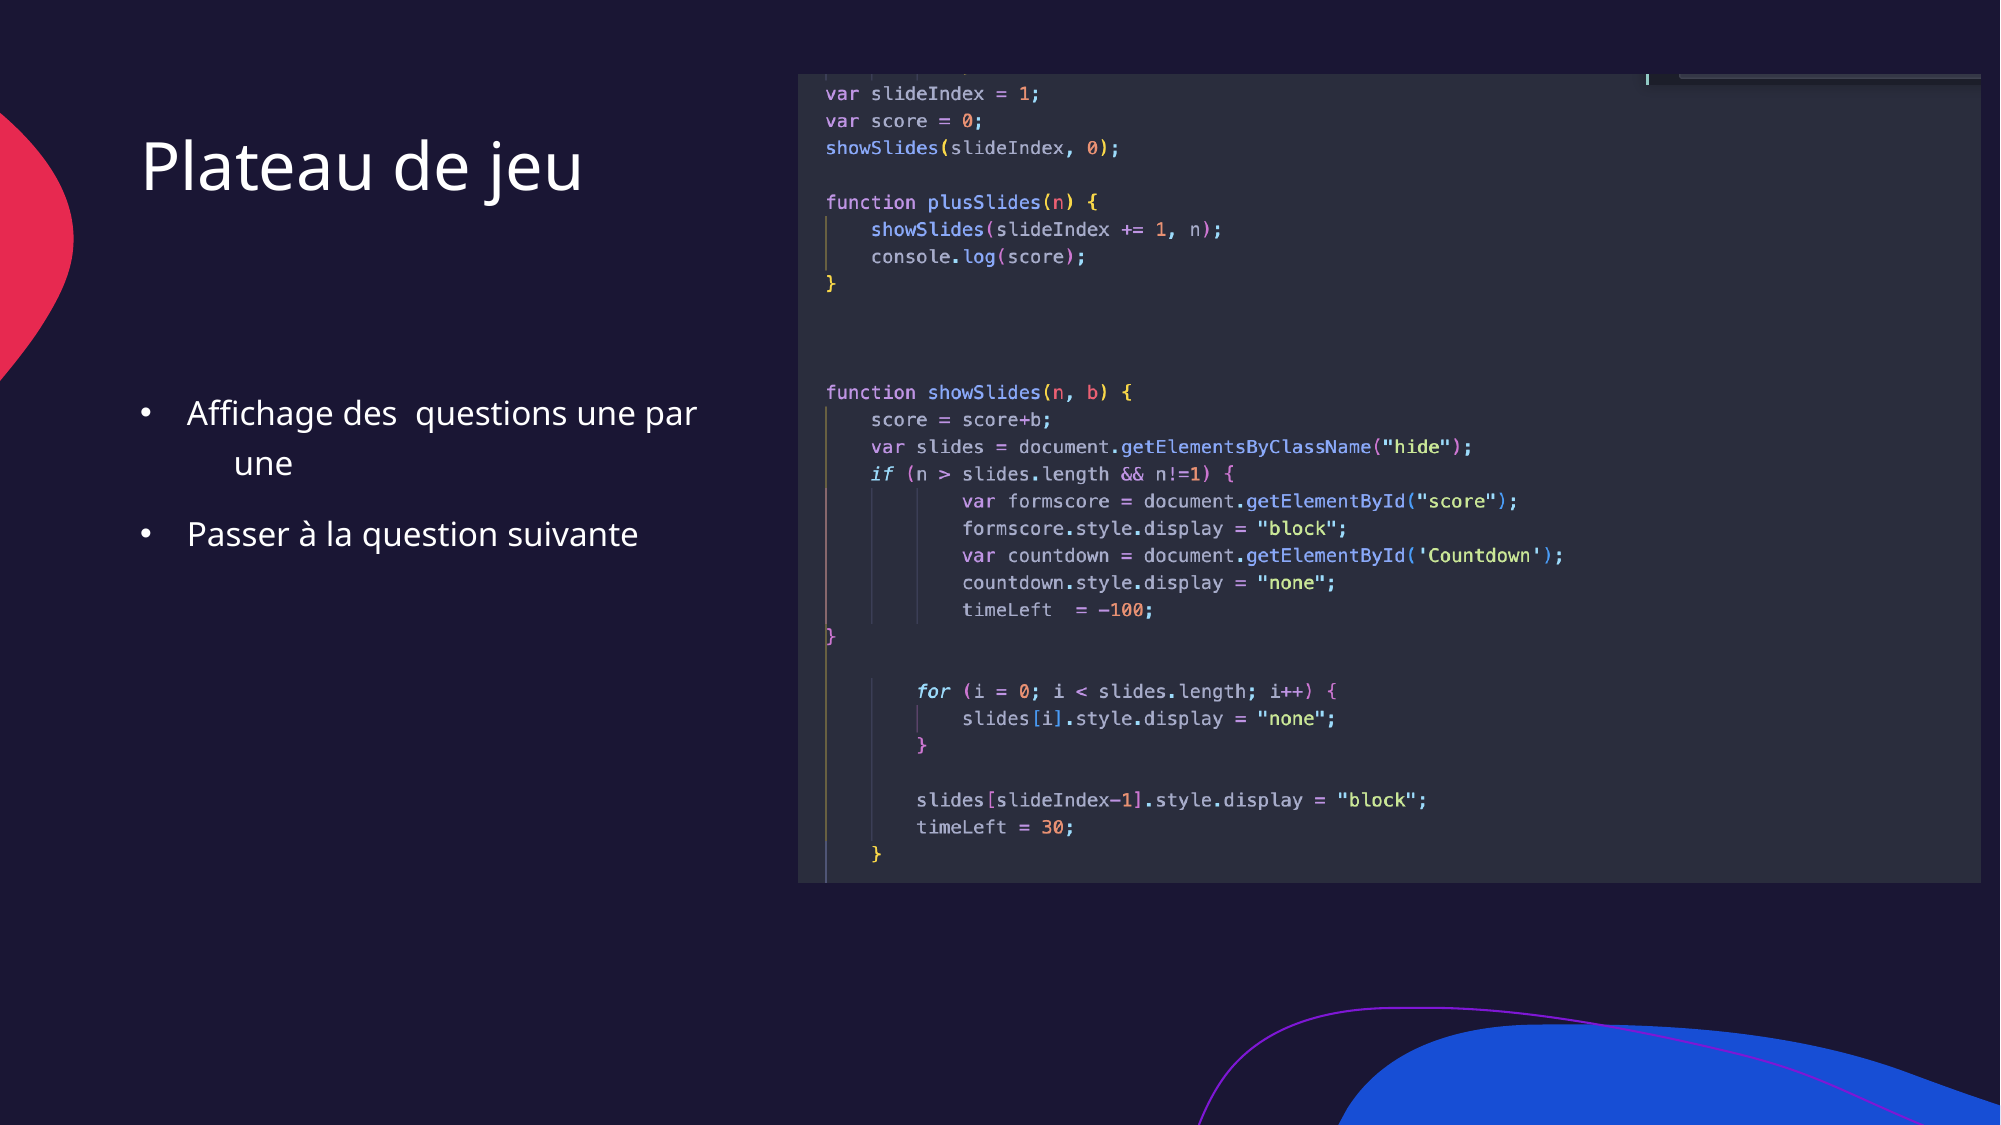

# Plateau de jeu
Affichage des questions une par une
Passer à la question suivante